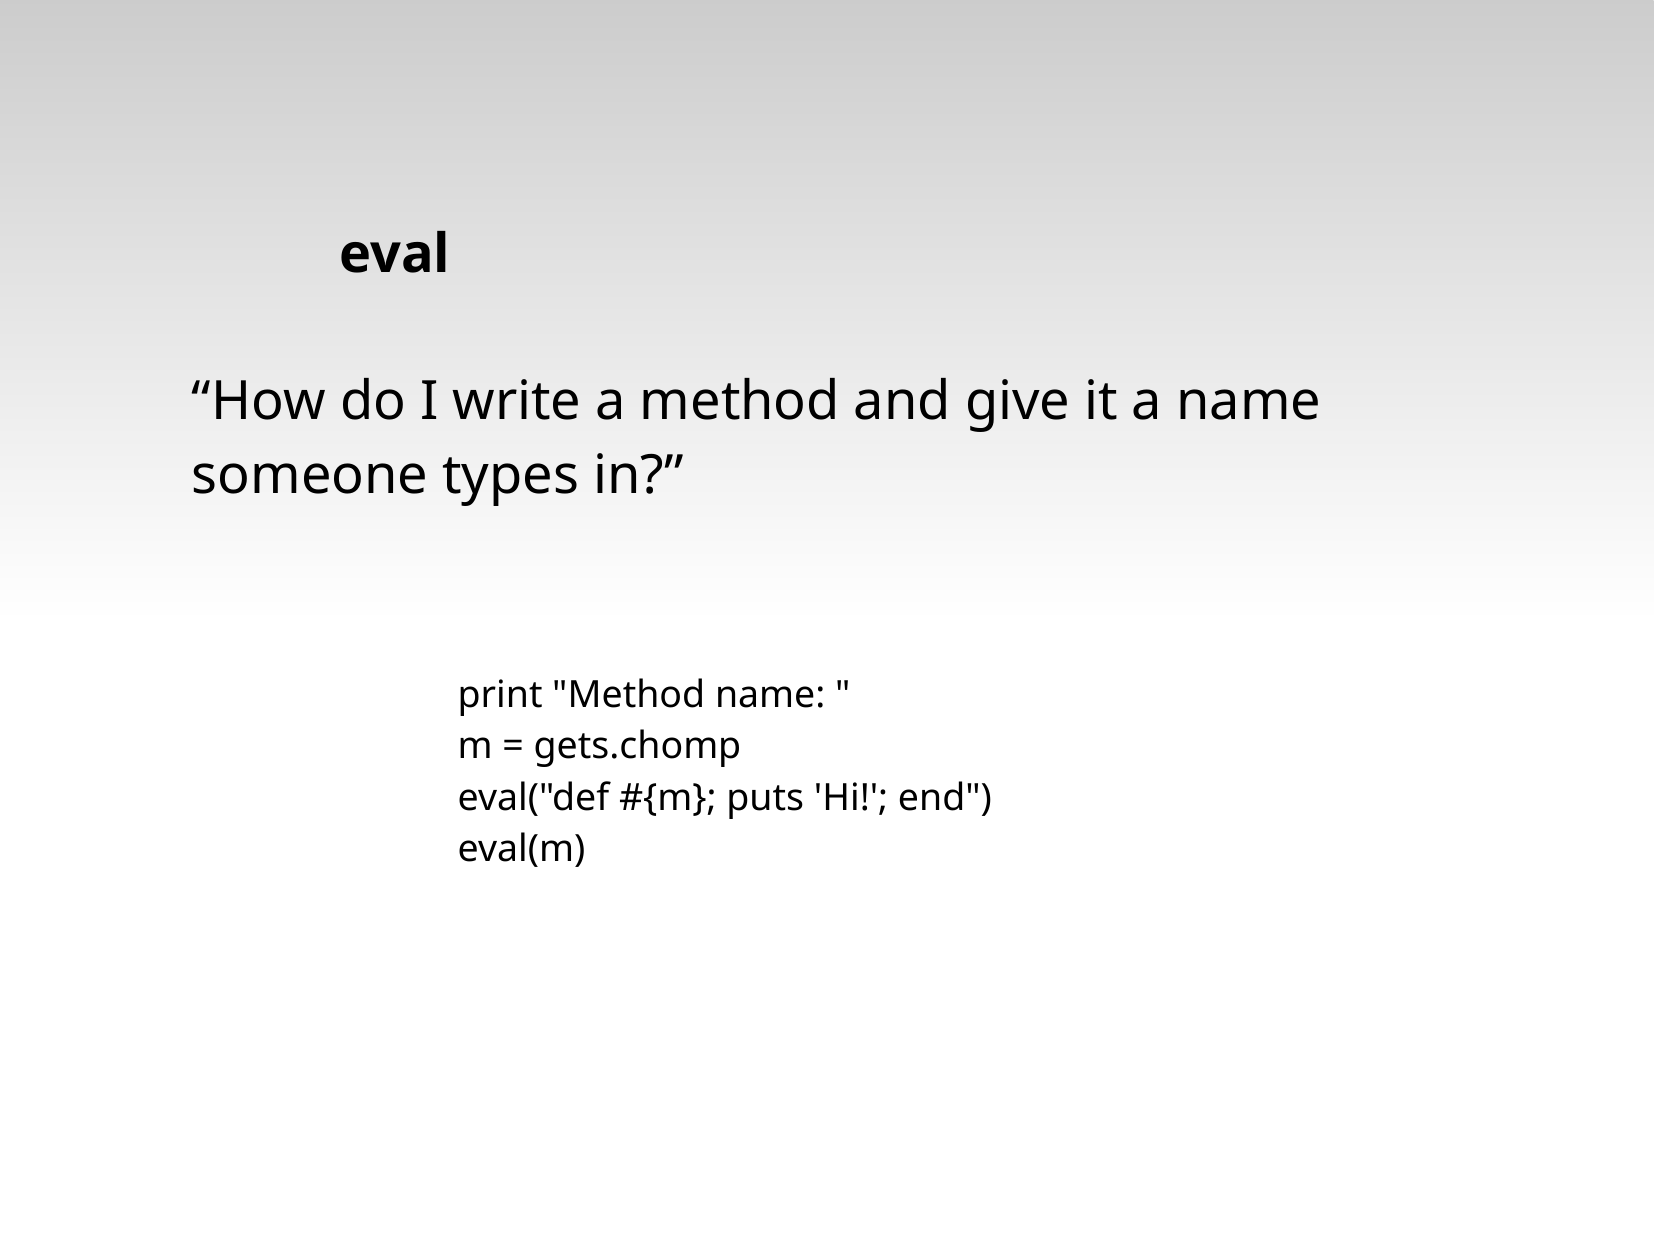

eval
“How do I write a method and give it a name someone types in?”
		print "Method name: "
		m = gets.chomp
		eval("def #{m}; puts 'Hi!'; end")
		eval(m)